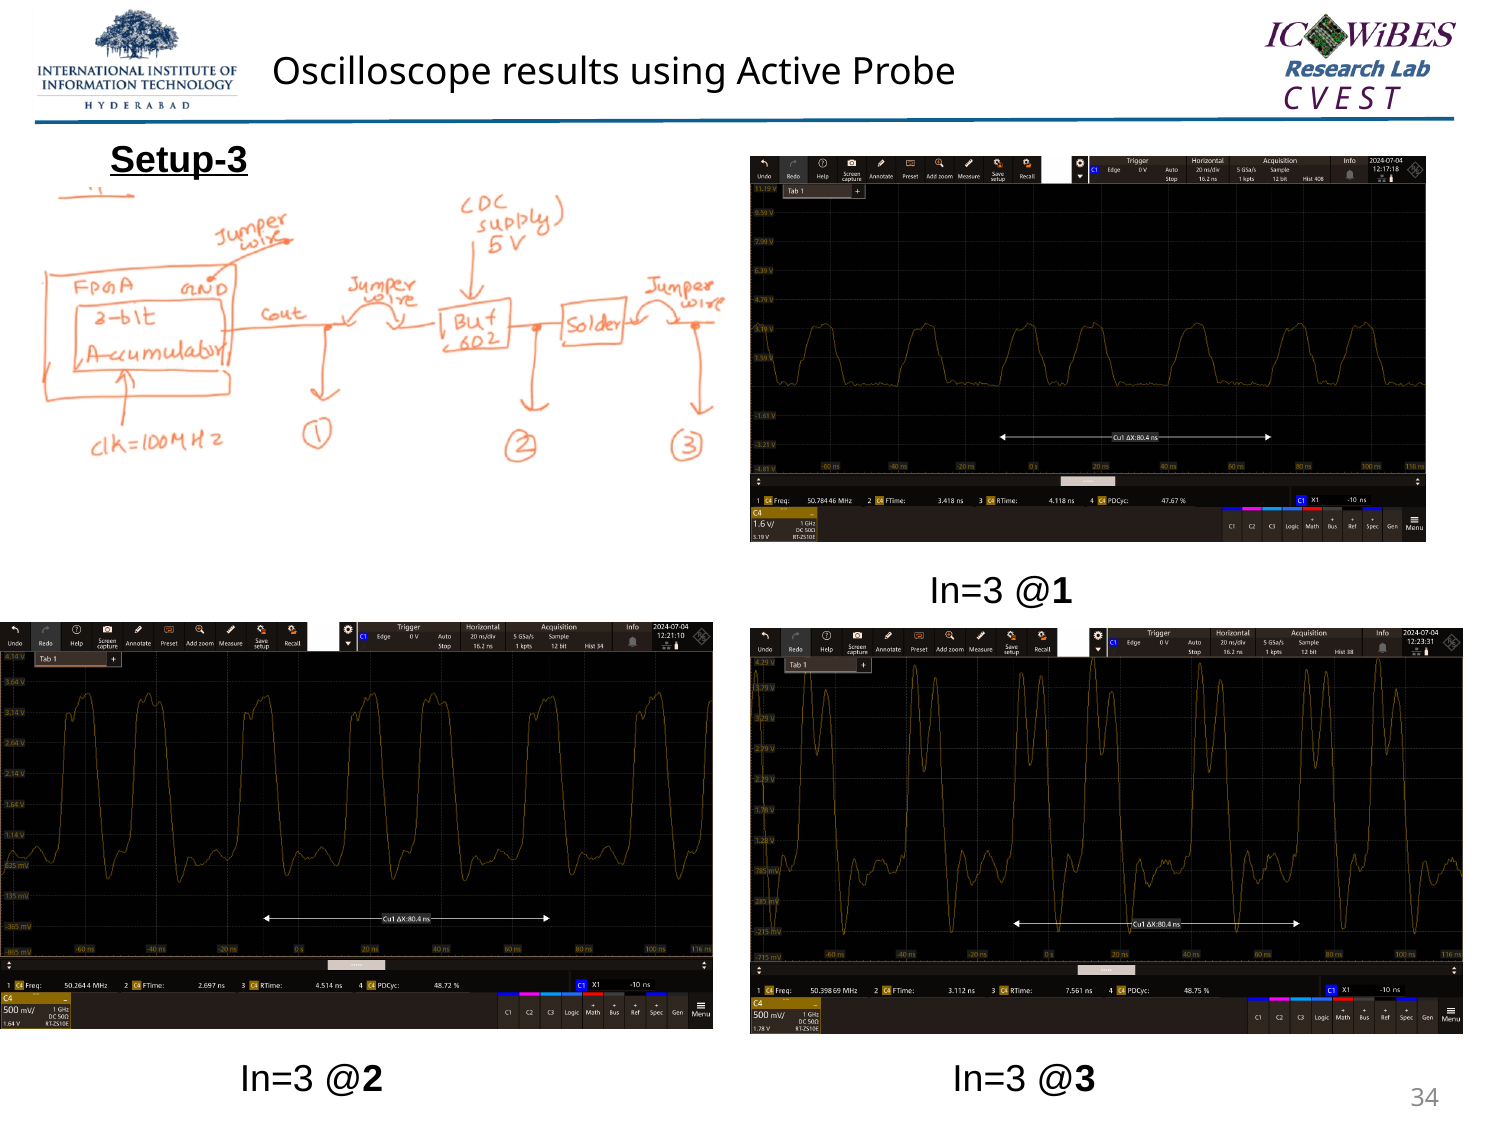

# Oscilloscope results using Active Probe
Setup-3
In=3 @1
In=3 @2
In=3 @3